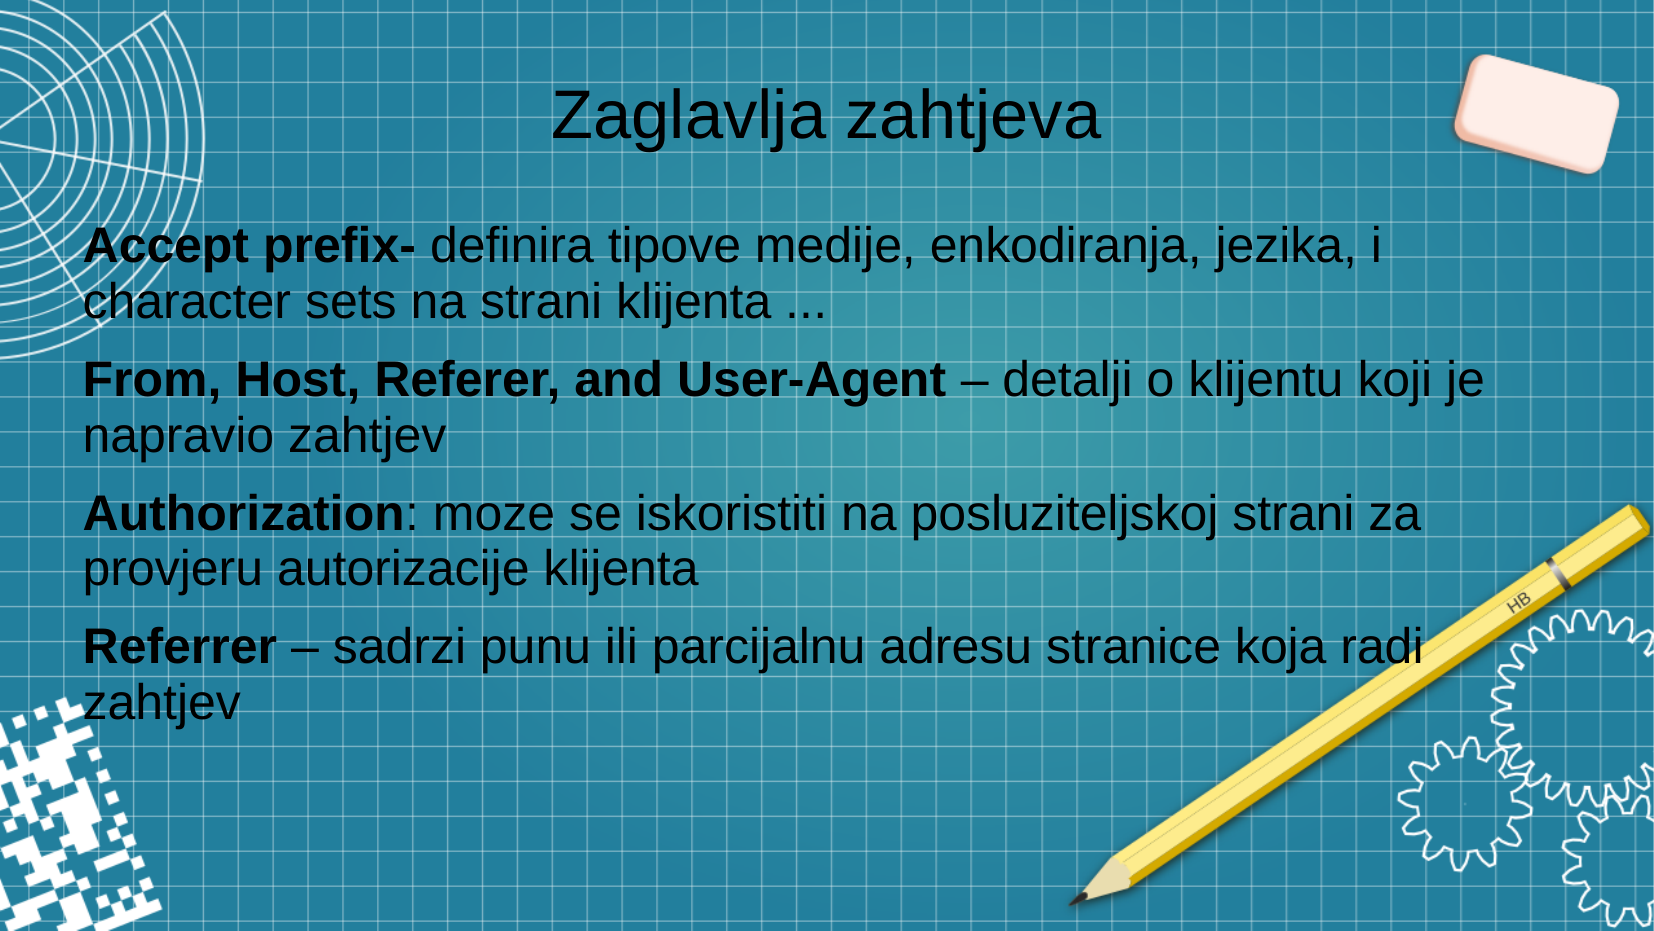

# Zaglavlja zahtjeva
Accept prefix- definira tipove medije, enkodiranja, jezika, i character sets na strani klijenta ...
From, Host, Referer, and User-Agent – detalji o klijentu koji je napravio zahtjev
Authorization: moze se iskoristiti na posluziteljskoj strani za provjeru autorizacije klijenta
Referrer – sadrzi punu ili parcijalnu adresu stranice koja radi zahtjev